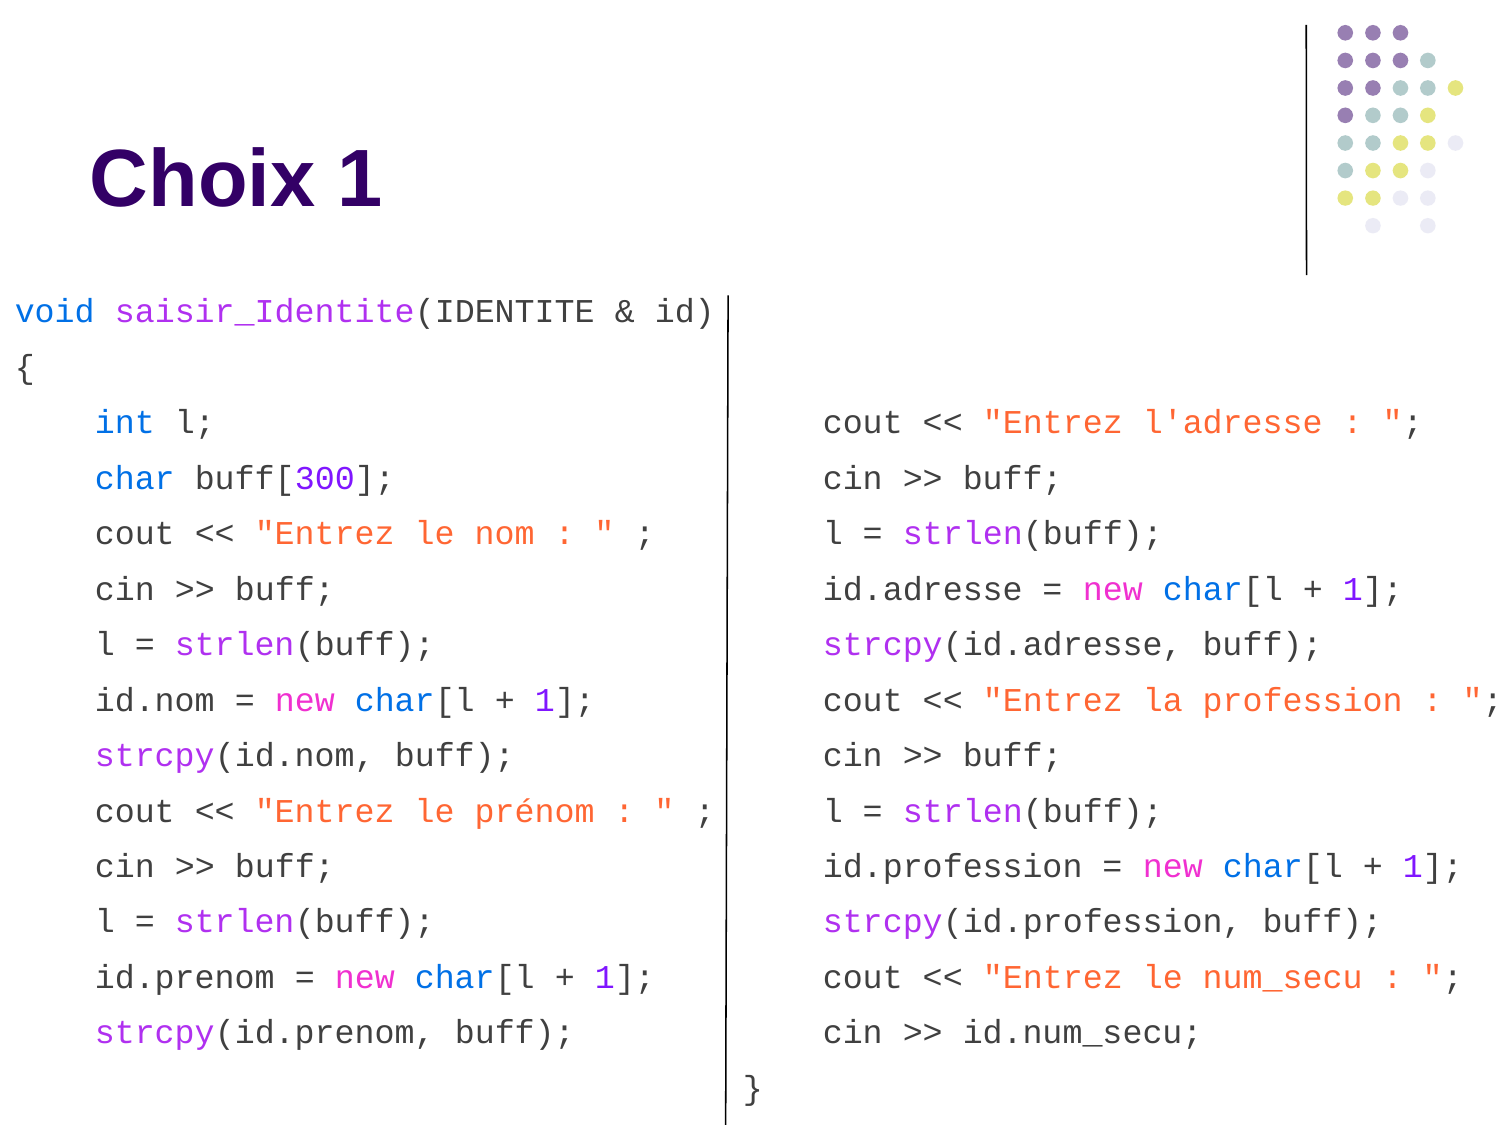

# Choix 1
void saisir_Identite(IDENTITE & id)
{
 int l;
 char buff[300];
 cout << "Entrez le nom : " ;
 cin >> buff;
 l = strlen(buff);
 id.nom = new char[l + 1];
 strcpy(id.nom, buff);
 cout << "Entrez le prénom : " ;
 cin >> buff;
 l = strlen(buff);
 id.prenom = new char[l + 1];
 strcpy(id.prenom, buff);
 cout << "Entrez l'adresse : ";
 cin >> buff;
 l = strlen(buff);
 id.adresse = new char[l + 1];
 strcpy(id.adresse, buff);
 cout << "Entrez la profession : ";
 cin >> buff;
 l = strlen(buff);
 id.profession = new char[l + 1];
 strcpy(id.profession, buff);
 cout << "Entrez le num_secu : ";
 cin >> id.num_secu;
}